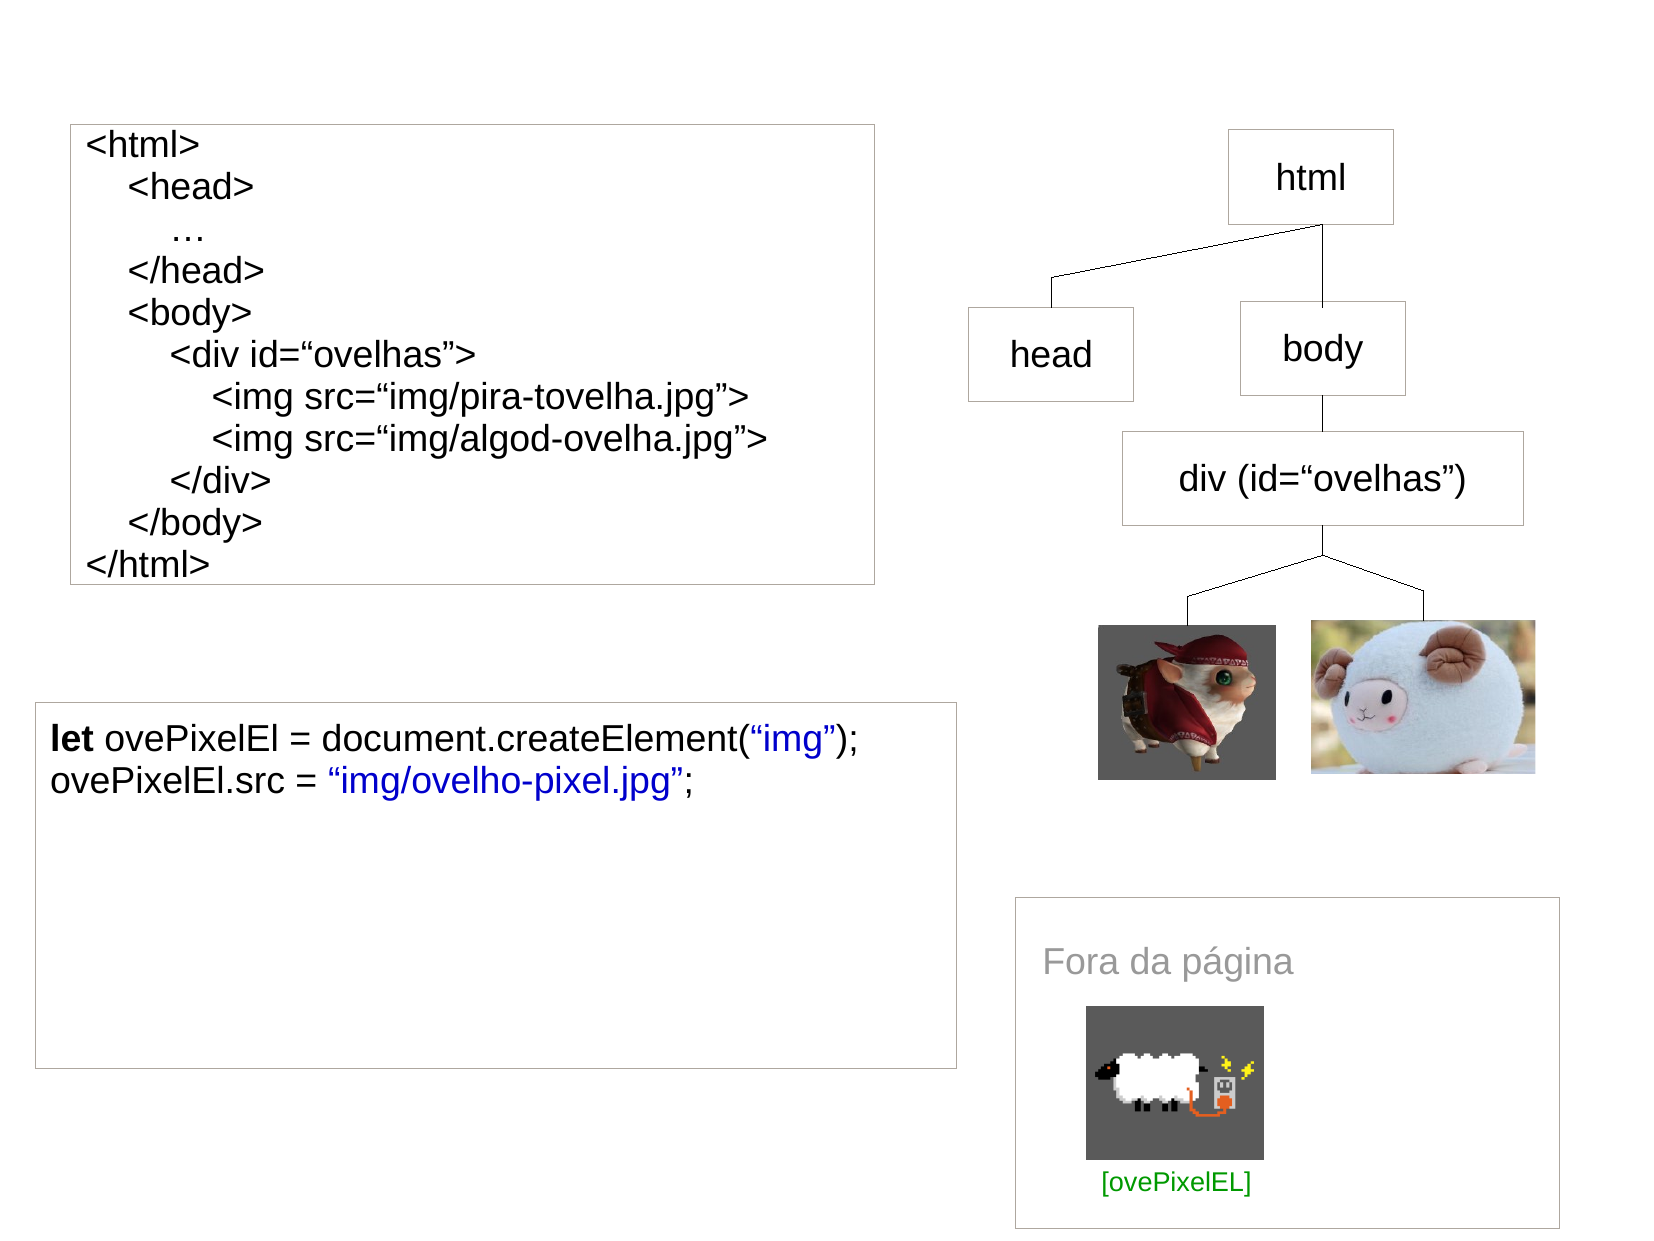

<html>
 <head>
 …
 </head>
 <body>
 <div id=“ovelhas”>
 <img src=“img/pira-tovelha.jpg”>
 <img src=“img/algod-ovelha.jpg”>
 </div>
 </body>
</html>
html
body
head
div (id=“ovelhas”)
let ovePixelEl = document.createElement(“img”);
ovePixelEl.src = “img/ovelho-pixel.jpg”;
Fora da página
[ovePixelEL]